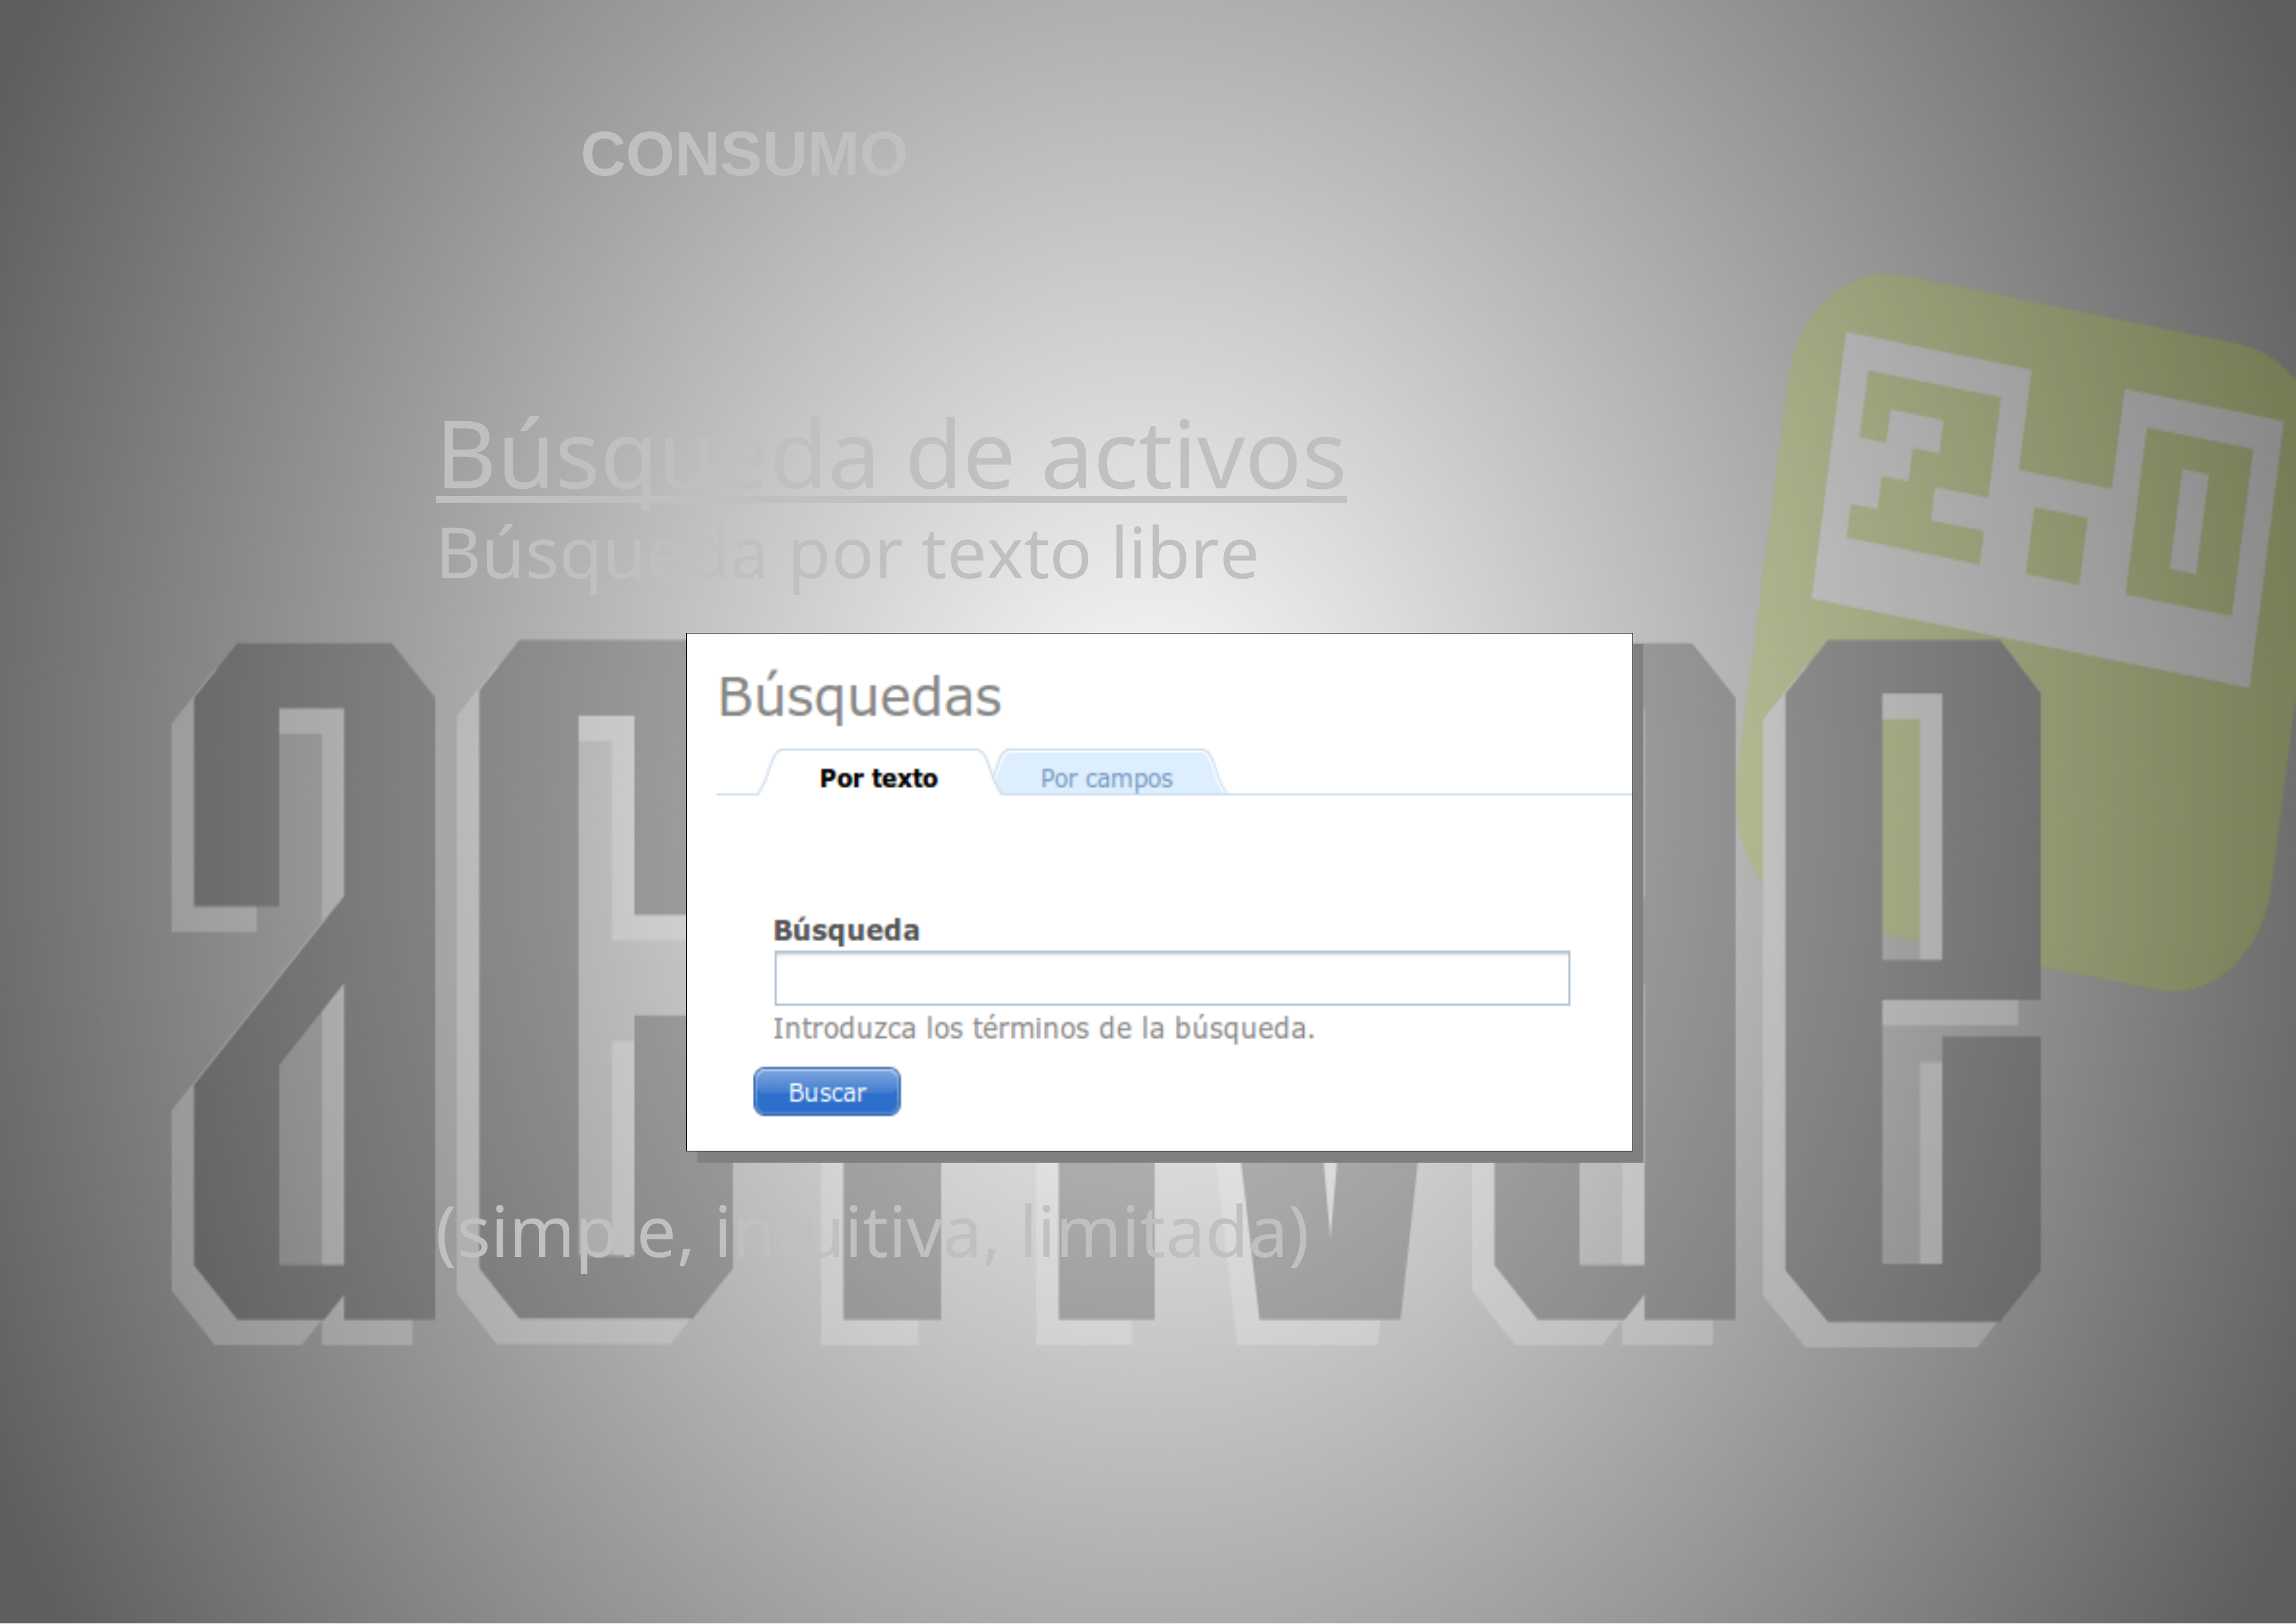

CONSUMO
Búsqueda de activos
Búsqueda por texto libre
(simple, intuitiva, limitada)